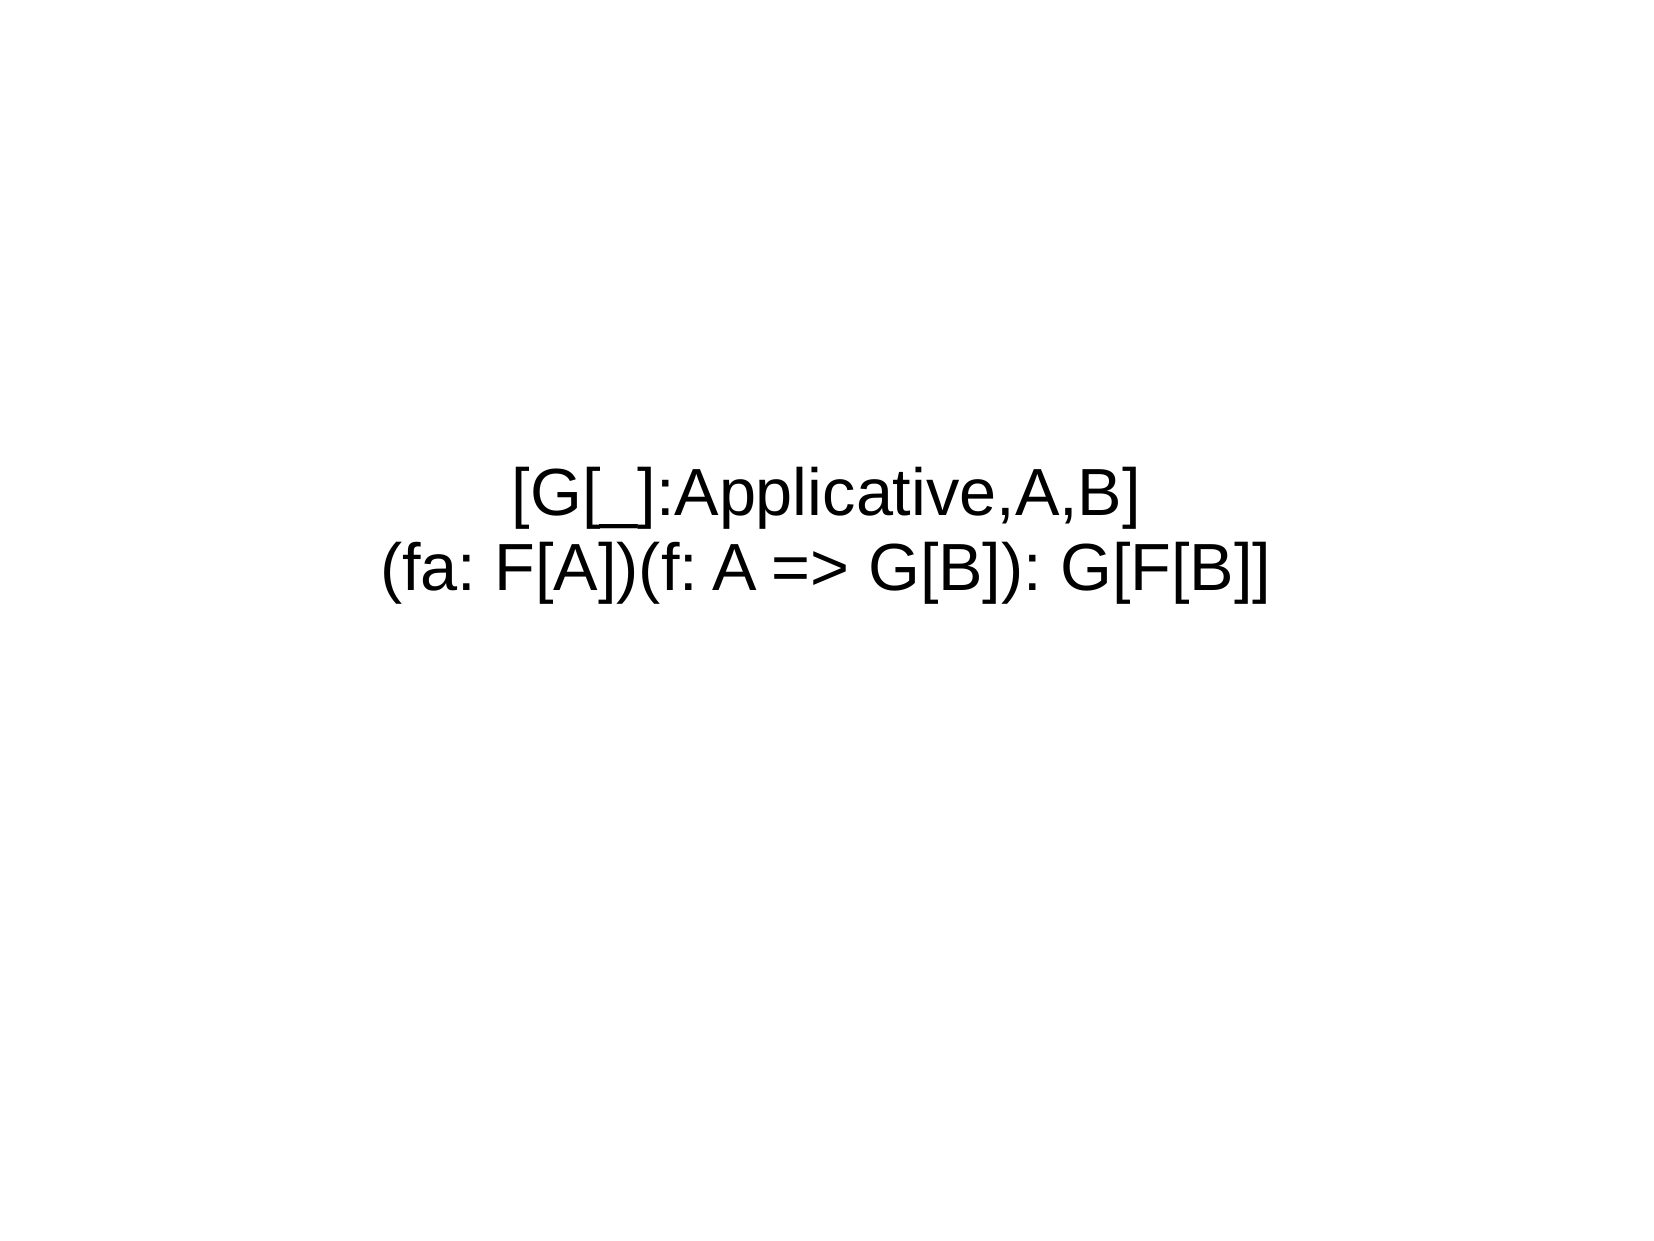

# [G[_]:Applicative,A,B]
(fa: F[A])(f: A => G[B]): G[F[B]]